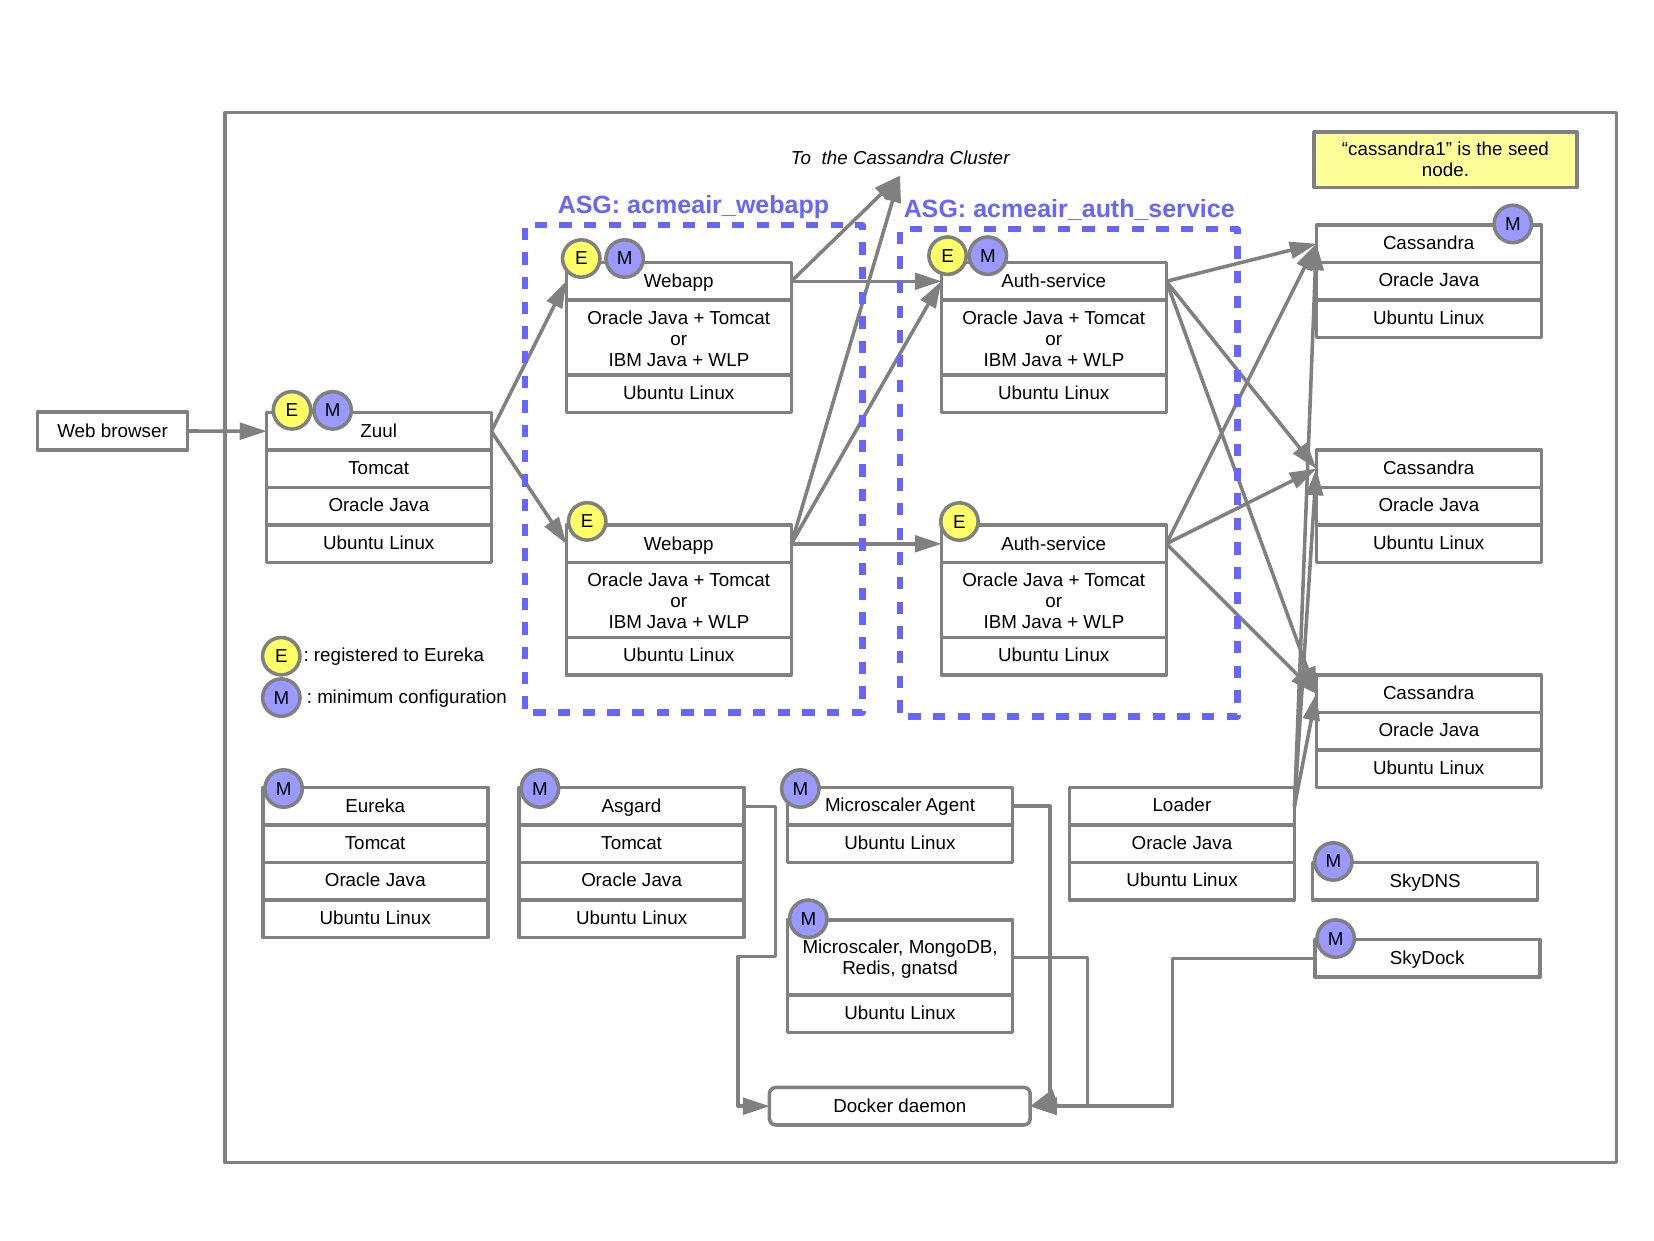

“cassandra1” is the seed node.
To the Cassandra Cluster
ASG: acmeair_webapp
ASG: acmeair_auth_service
M
Cassandra
E
M
E
M
Webapp
Auth-service
Oracle Java
Ubuntu Linux
Oracle Java + Tomcat
or
IBM Java + WLP
Oracle Java + Tomcat
or
IBM Java + WLP
Ubuntu Linux
Ubuntu Linux
E
M
Web browser
Zuul
Cassandra
Tomcat
Oracle Java
Oracle Java
E
E
Ubuntu Linux
Ubuntu Linux
Webapp
Auth-service
Oracle Java + Tomcat
or
IBM Java + WLP
Oracle Java + Tomcat
or
IBM Java + WLP
E
: registered to Eureka
Ubuntu Linux
Ubuntu Linux
Cassandra
M
: minimum configuration
Oracle Java
Ubuntu Linux
M
M
M
Eureka
Asgard
Microscaler Agent
Loader
Ubuntu Linux
Oracle Java
Tomcat
Tomcat
M
Ubuntu Linux
SkyDNS
Oracle Java
Oracle Java
Ubuntu Linux
Ubuntu Linux
M
Microscaler, MongoDB,
Redis, gnatsd
M
SkyDock
Ubuntu Linux
Docker daemon